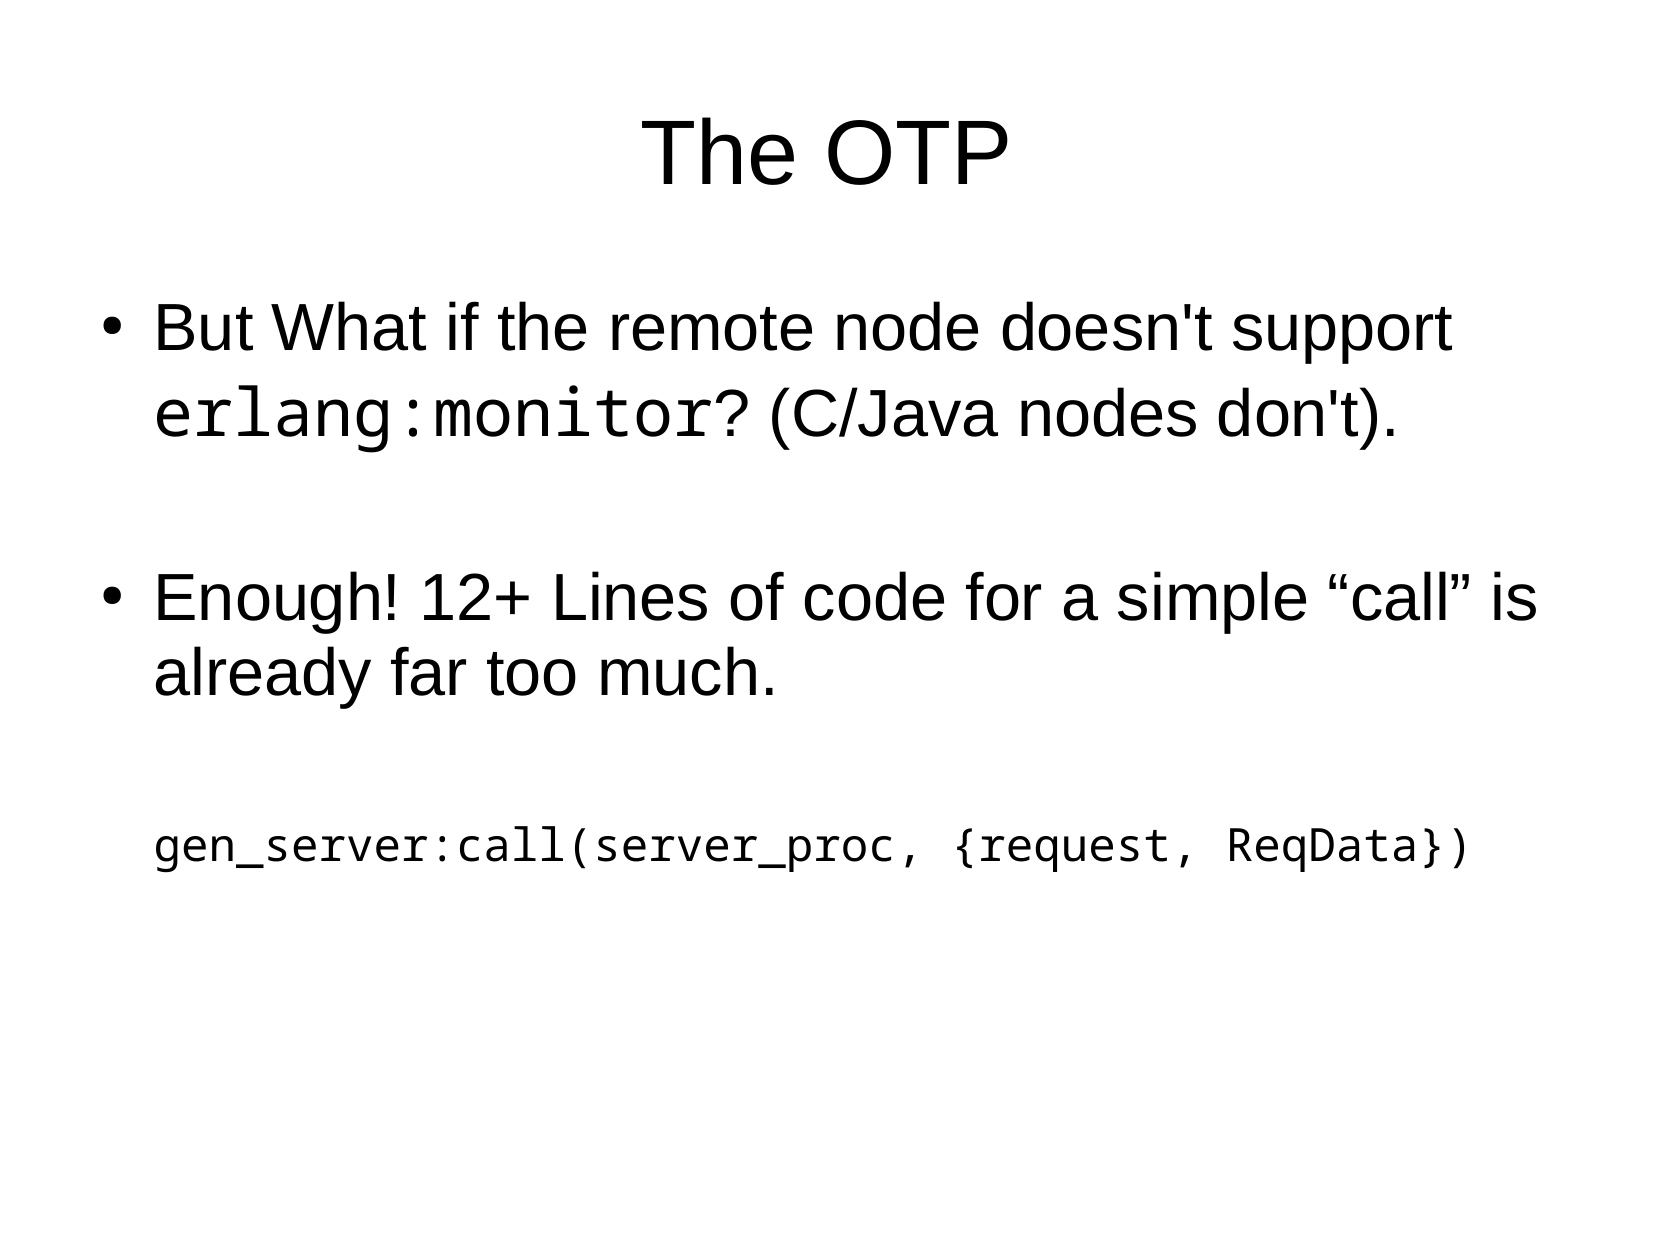

# The OTP
But What if the remote node doesn't support erlang:monitor? (C/Java nodes don't).
Enough! 12+ Lines of code for a simple “call” is already far too much.
gen_server:call(server_proc, {request, ReqData})